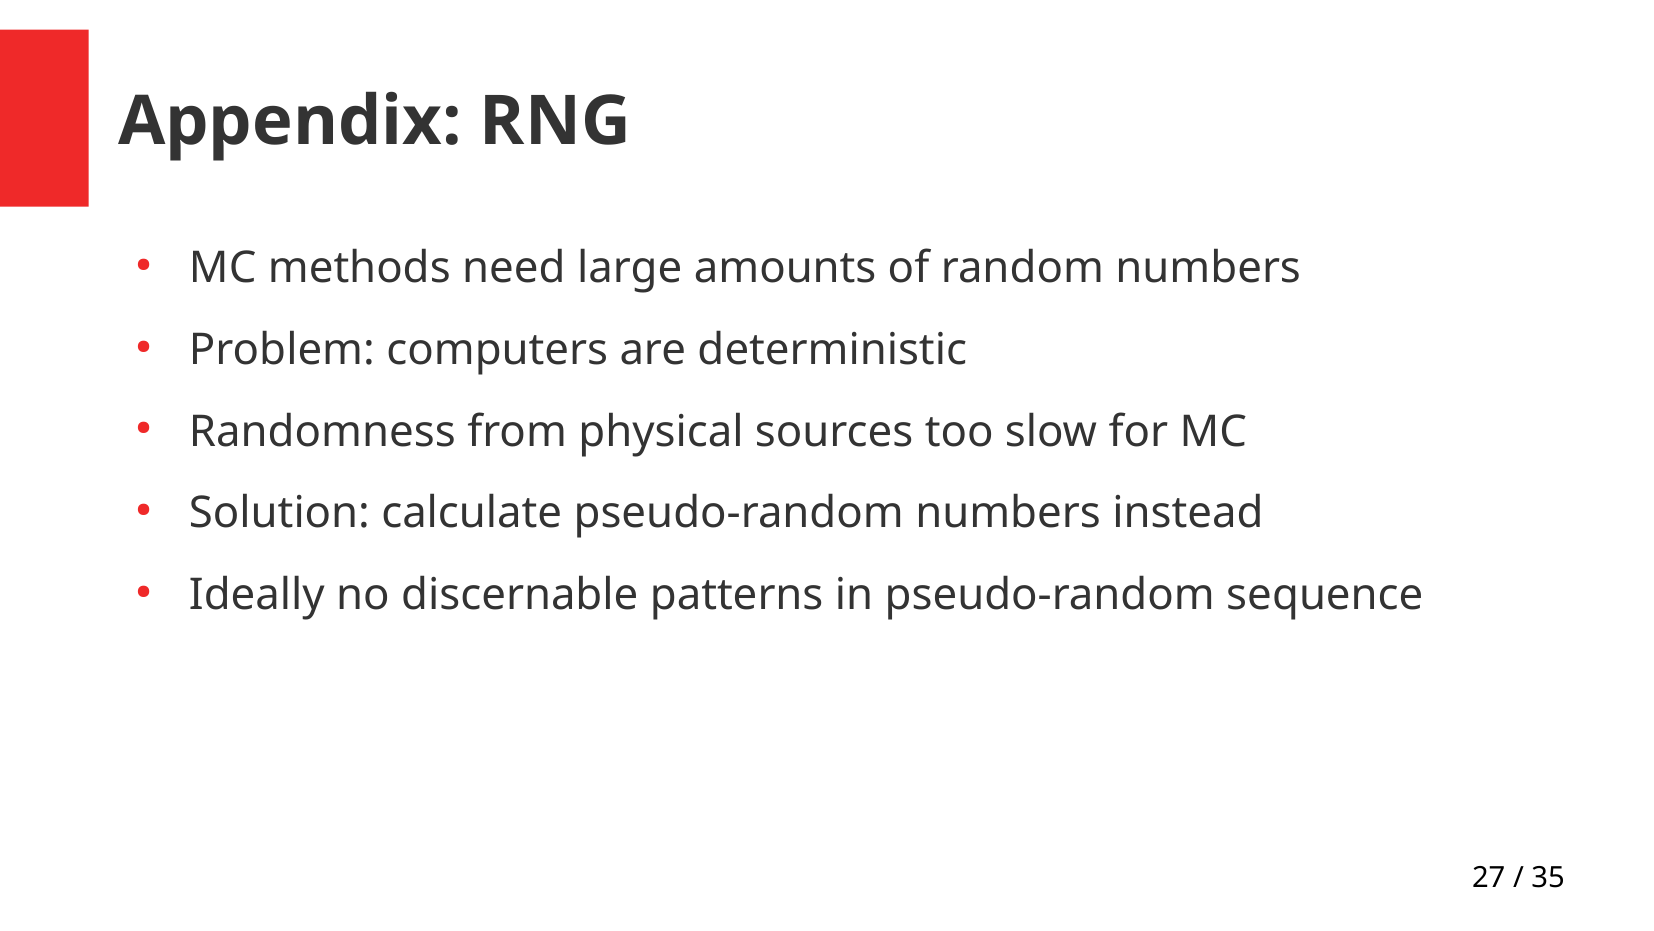

# Appendix: RNG
MC methods need large amounts of random numbers
Problem: computers are deterministic
Randomness from physical sources too slow for MC
Solution: calculate pseudo-random numbers instead
Ideally no discernable patterns in pseudo-random sequence
27